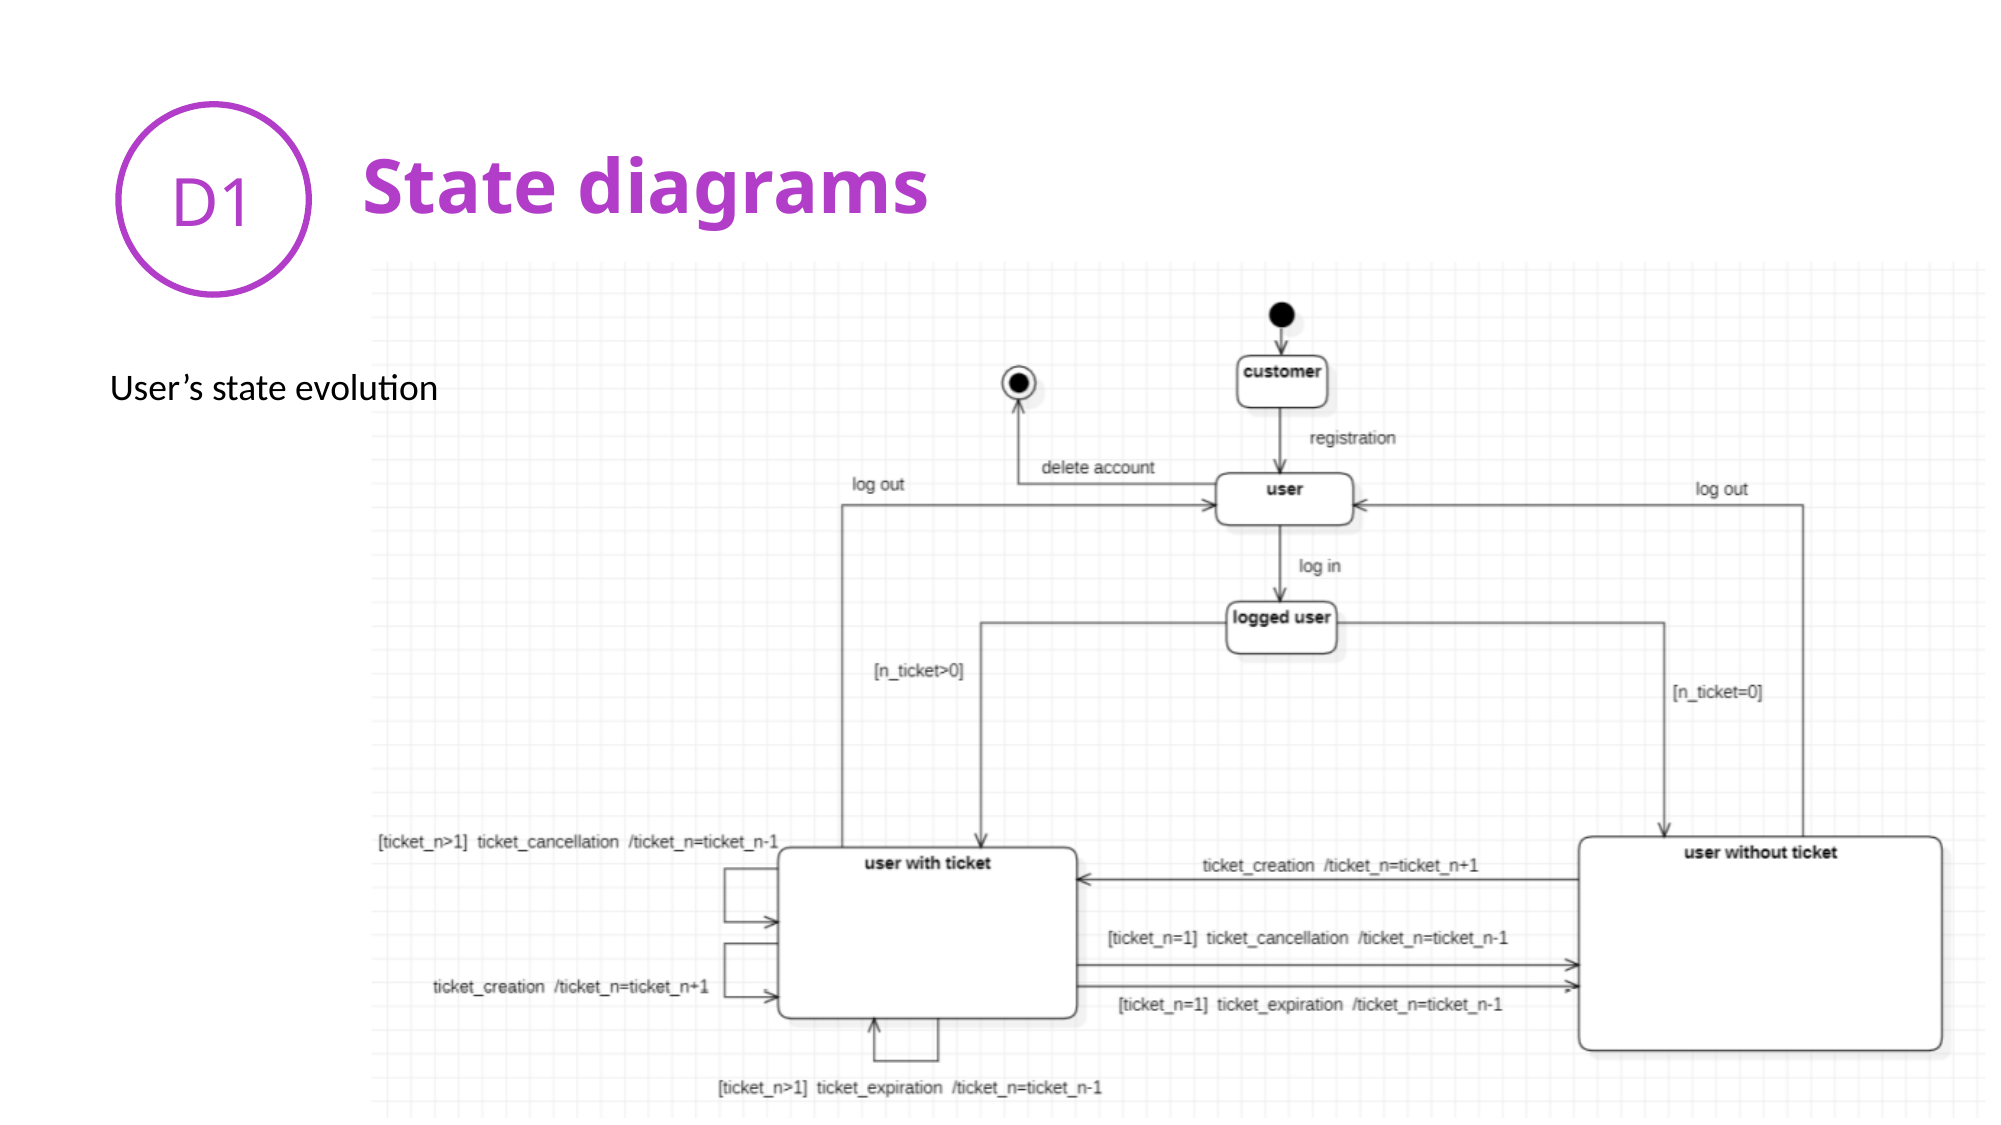

D1
# State diagrams
User’s state evolution